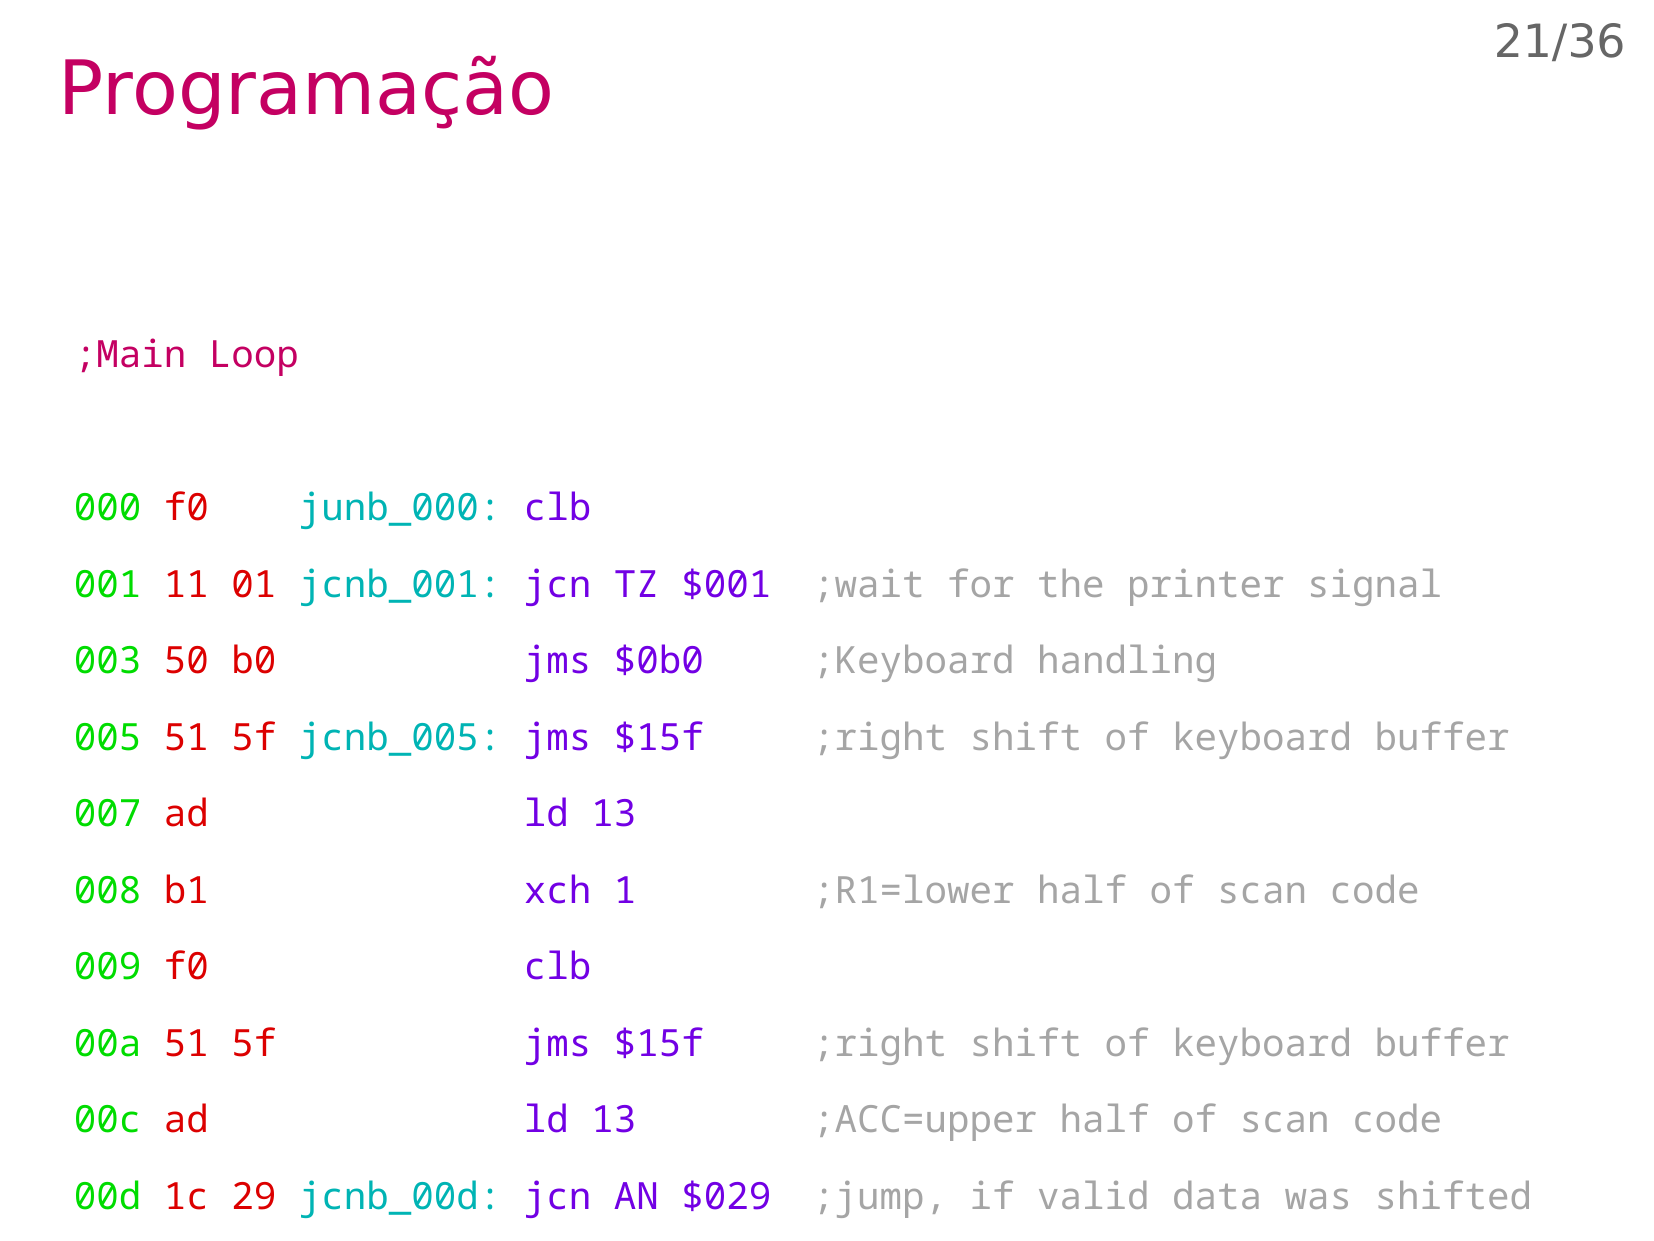

21
# Programação
;Main Loop
000 f0 junb_000: clb
001 11 01 jcnb_001: jcn TZ $001	;wait for the printer signal
003 50 b0 jms $0b0		;Keyboard handling
005 51 5f jcnb_005: jms $15f		;right shift of keyboard buffer
007 ad ld 13
008 b1 xch 1			;R1=lower half of scan code
009 f0 clb
00a 51 5f jms $15f		;right shift of keyboard buffer
00c ad ld 13			;ACC=upper half of scan code
00d 1c 29 jcnb_00d: jcn AN $029	;jump, if valid data was shifted